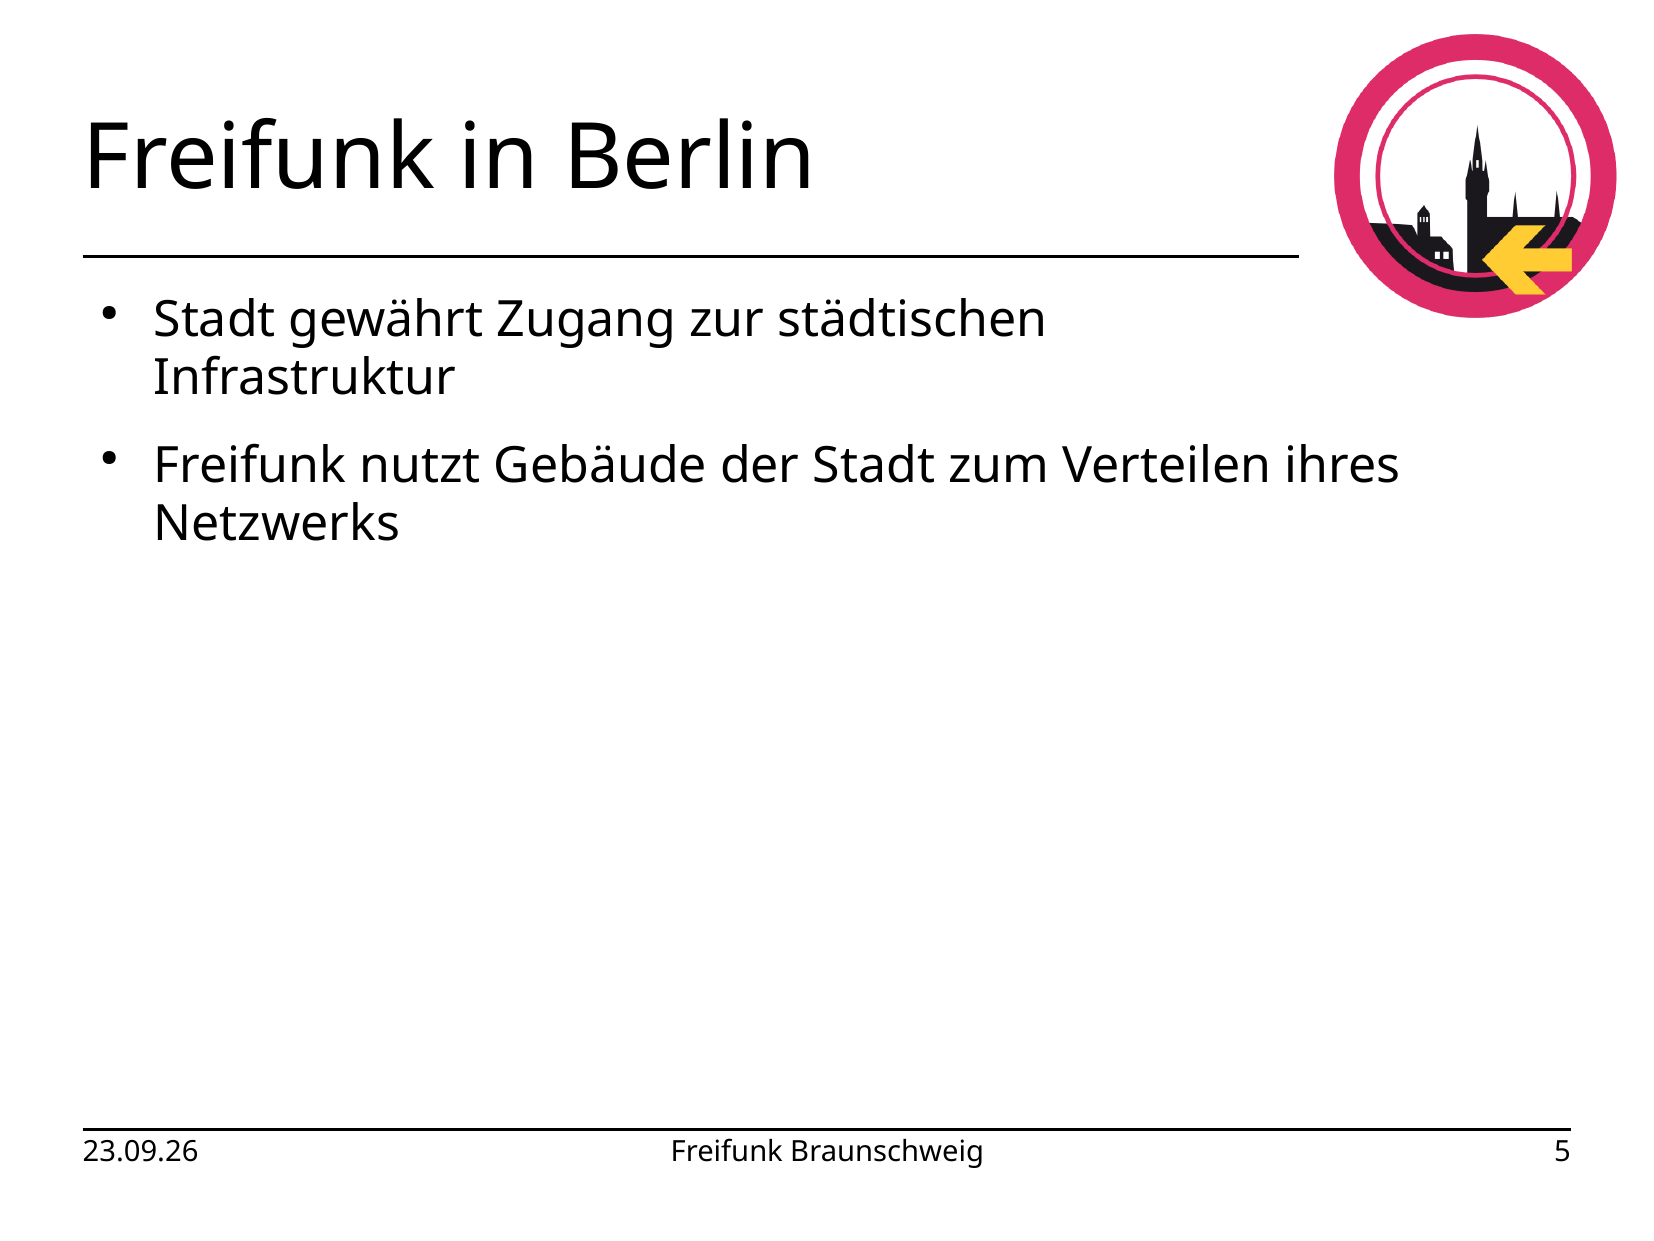

# Freifunk in Berlin
Stadt gewährt Zugang zur städtischen
Infrastruktur
Freifunk nutzt Gebäude der Stadt zum Verteilen ihres Netzwerks
Freifunk Braunschweig
5